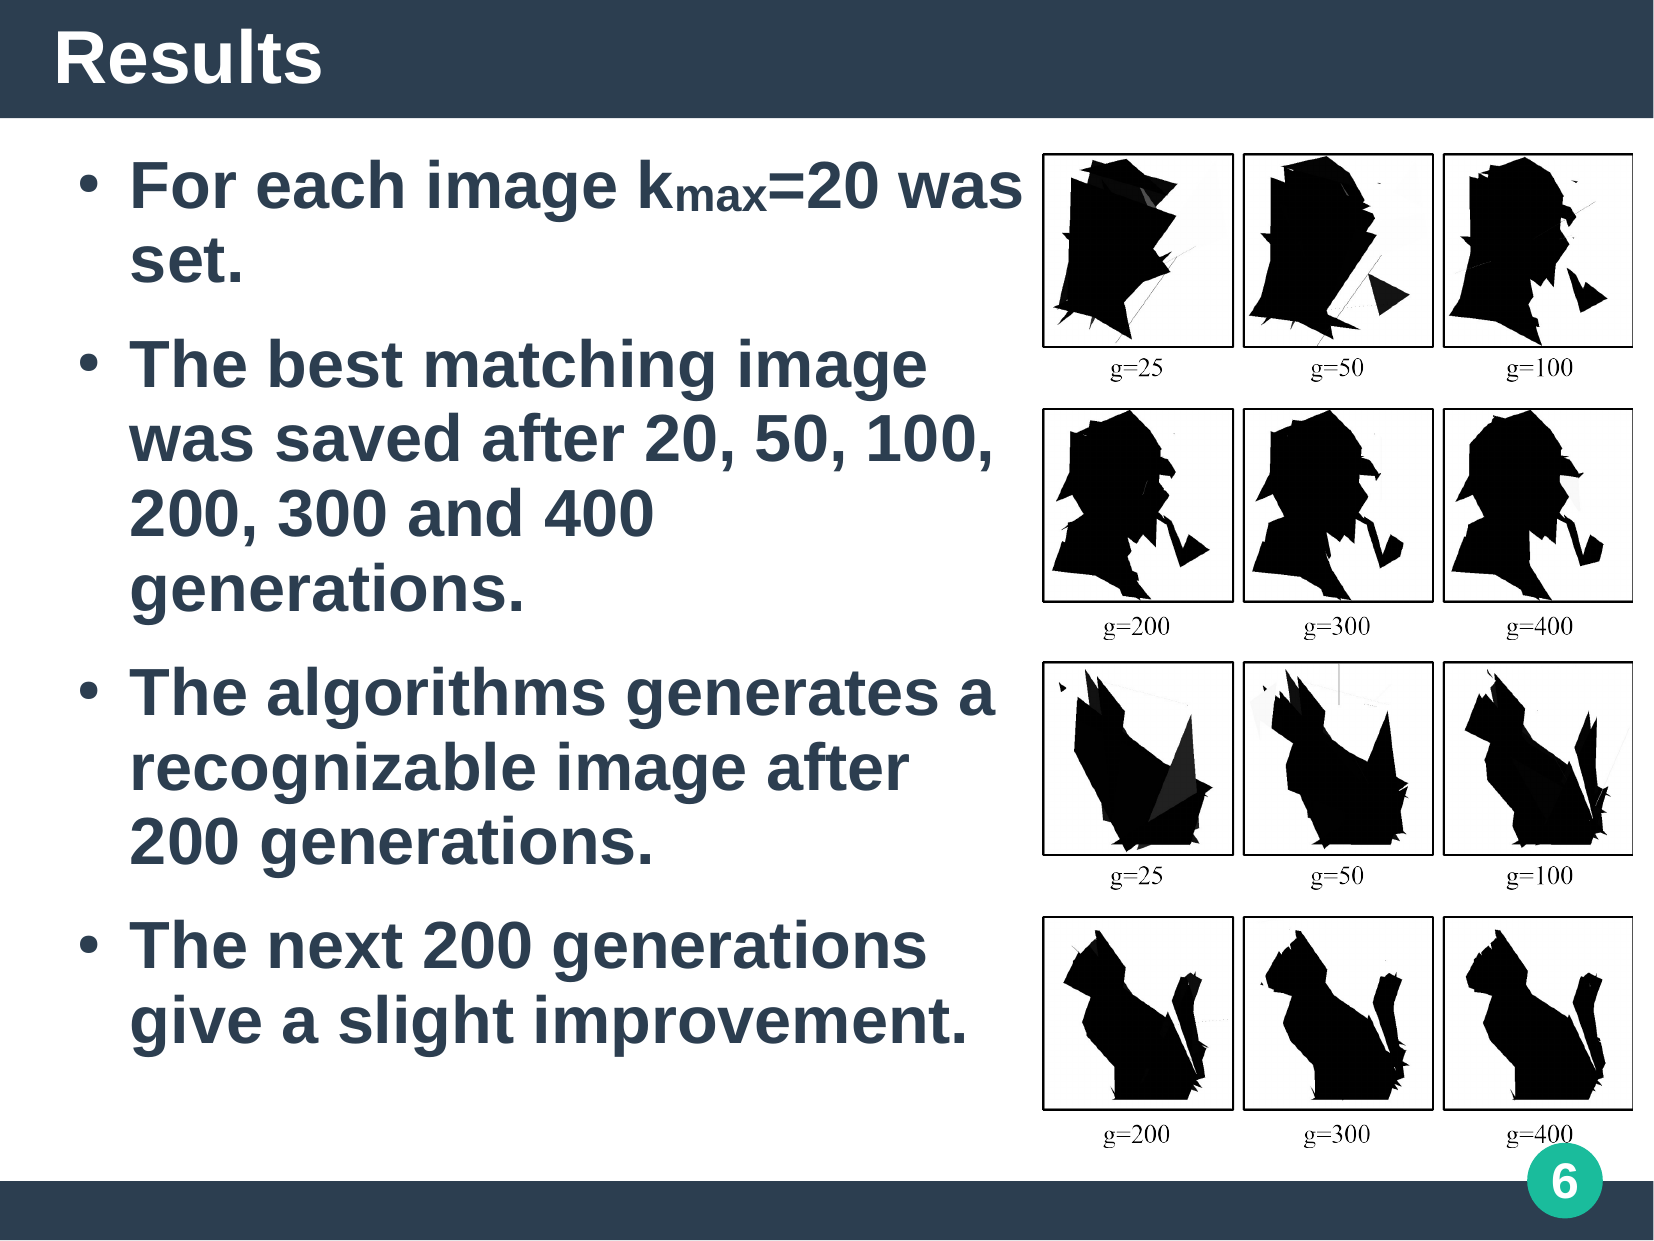

# Results
For each image kmax=20 was set.
The best matching image was saved after 20, 50, 100, 200, 300 and 400 generations.
The algorithms generates a recognizable image after 200 generations.
The next 200 generations give a slight improvement.